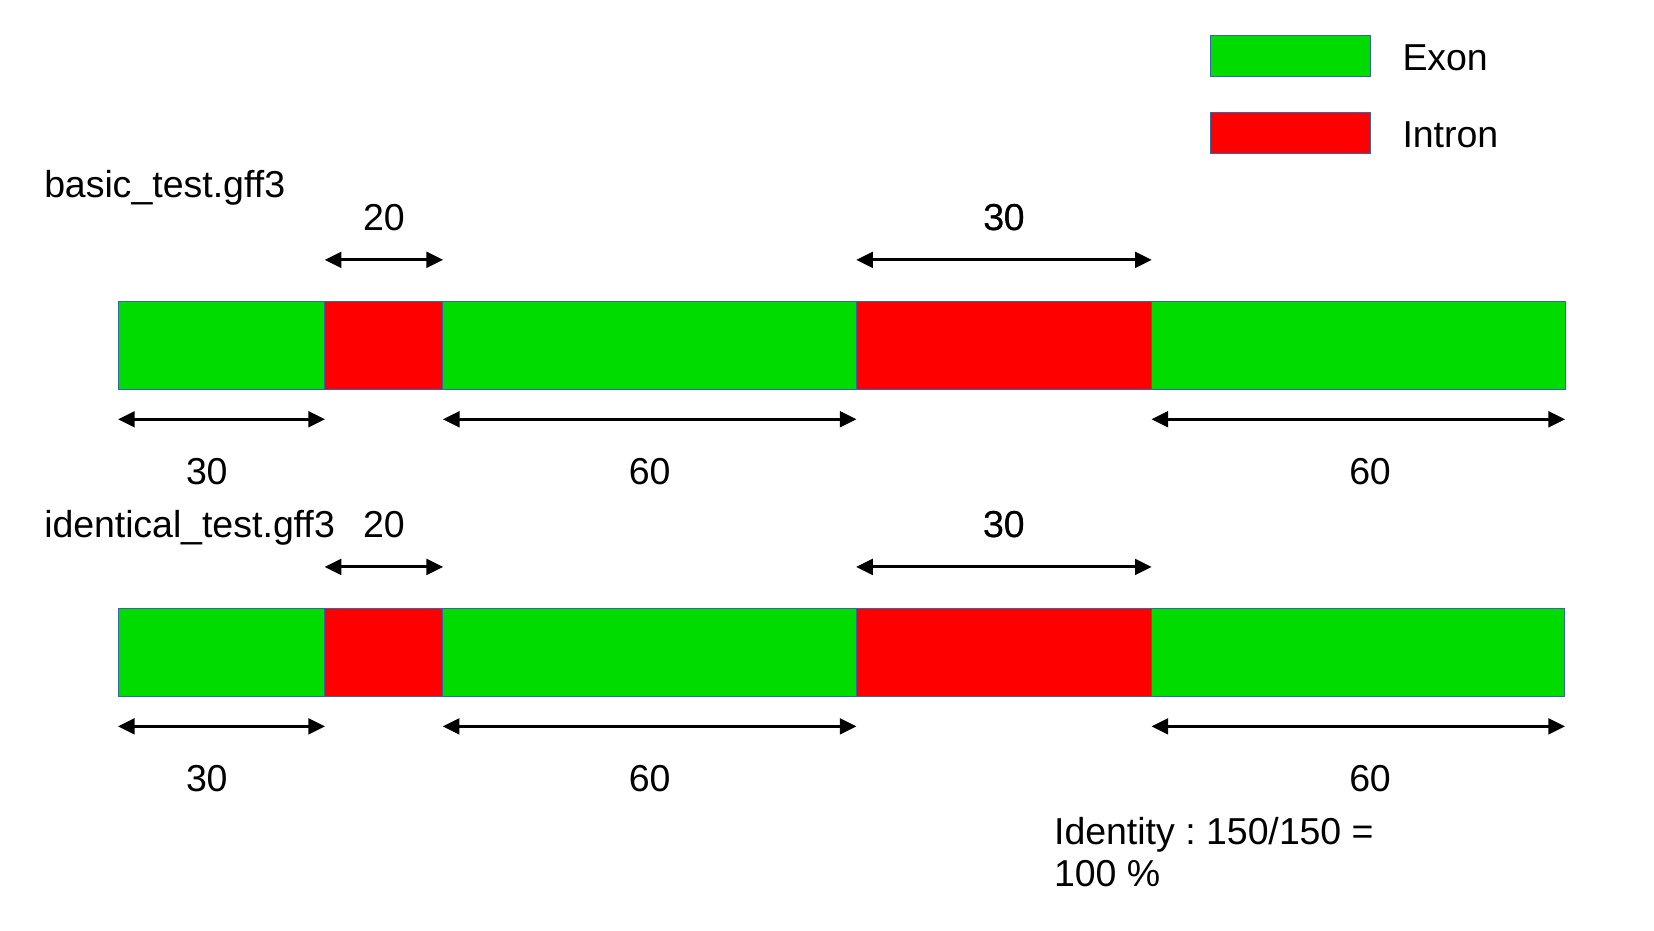

Exon
Intron
basic_test.gff3
20
30
30
30
60
60
identical_test.gff3
20
30
30
30
60
60
Identity : 150/150 = 100 %